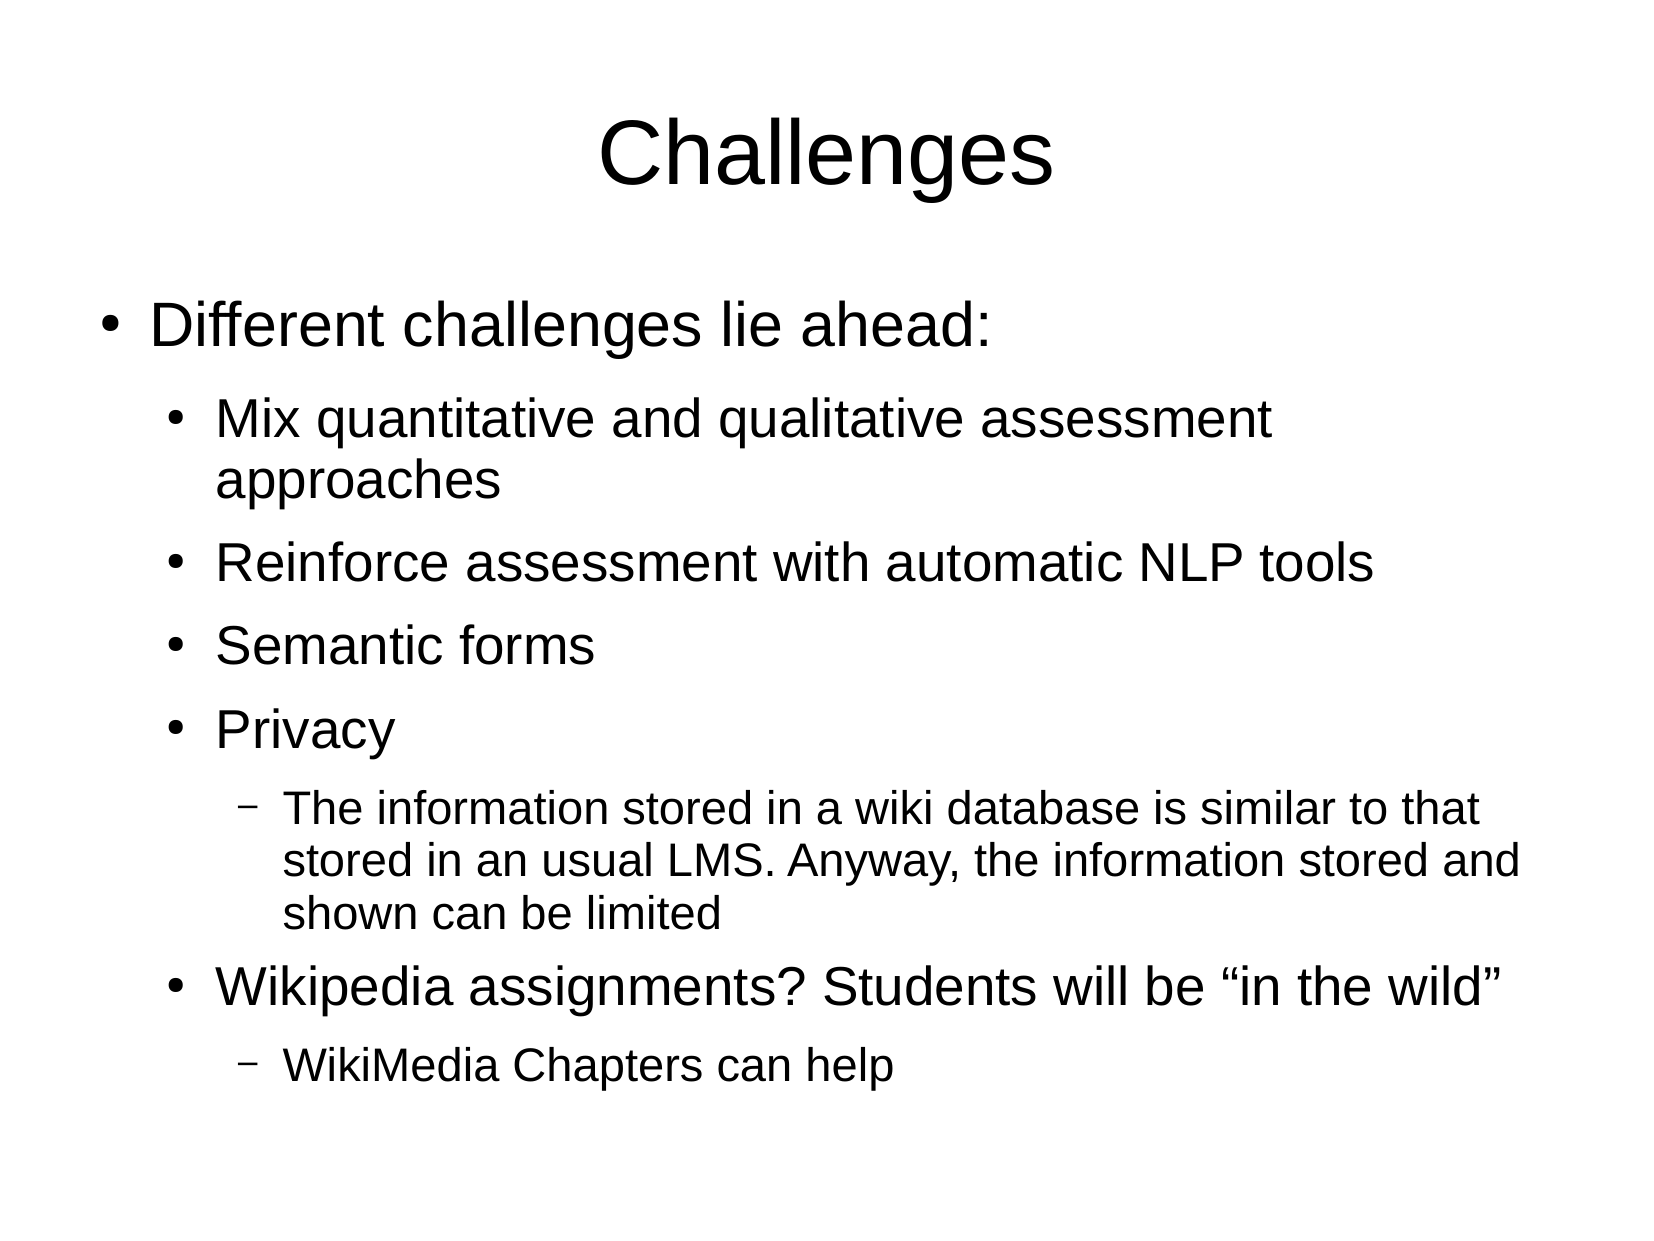

# Challenges
Different challenges lie ahead:
Mix quantitative and qualitative assessment approaches
Reinforce assessment with automatic NLP tools
Semantic forms
Privacy
The information stored in a wiki database is similar to that stored in an usual LMS. Anyway, the information stored and shown can be limited
Wikipedia assignments? Students will be “in the wild”
WikiMedia Chapters can help